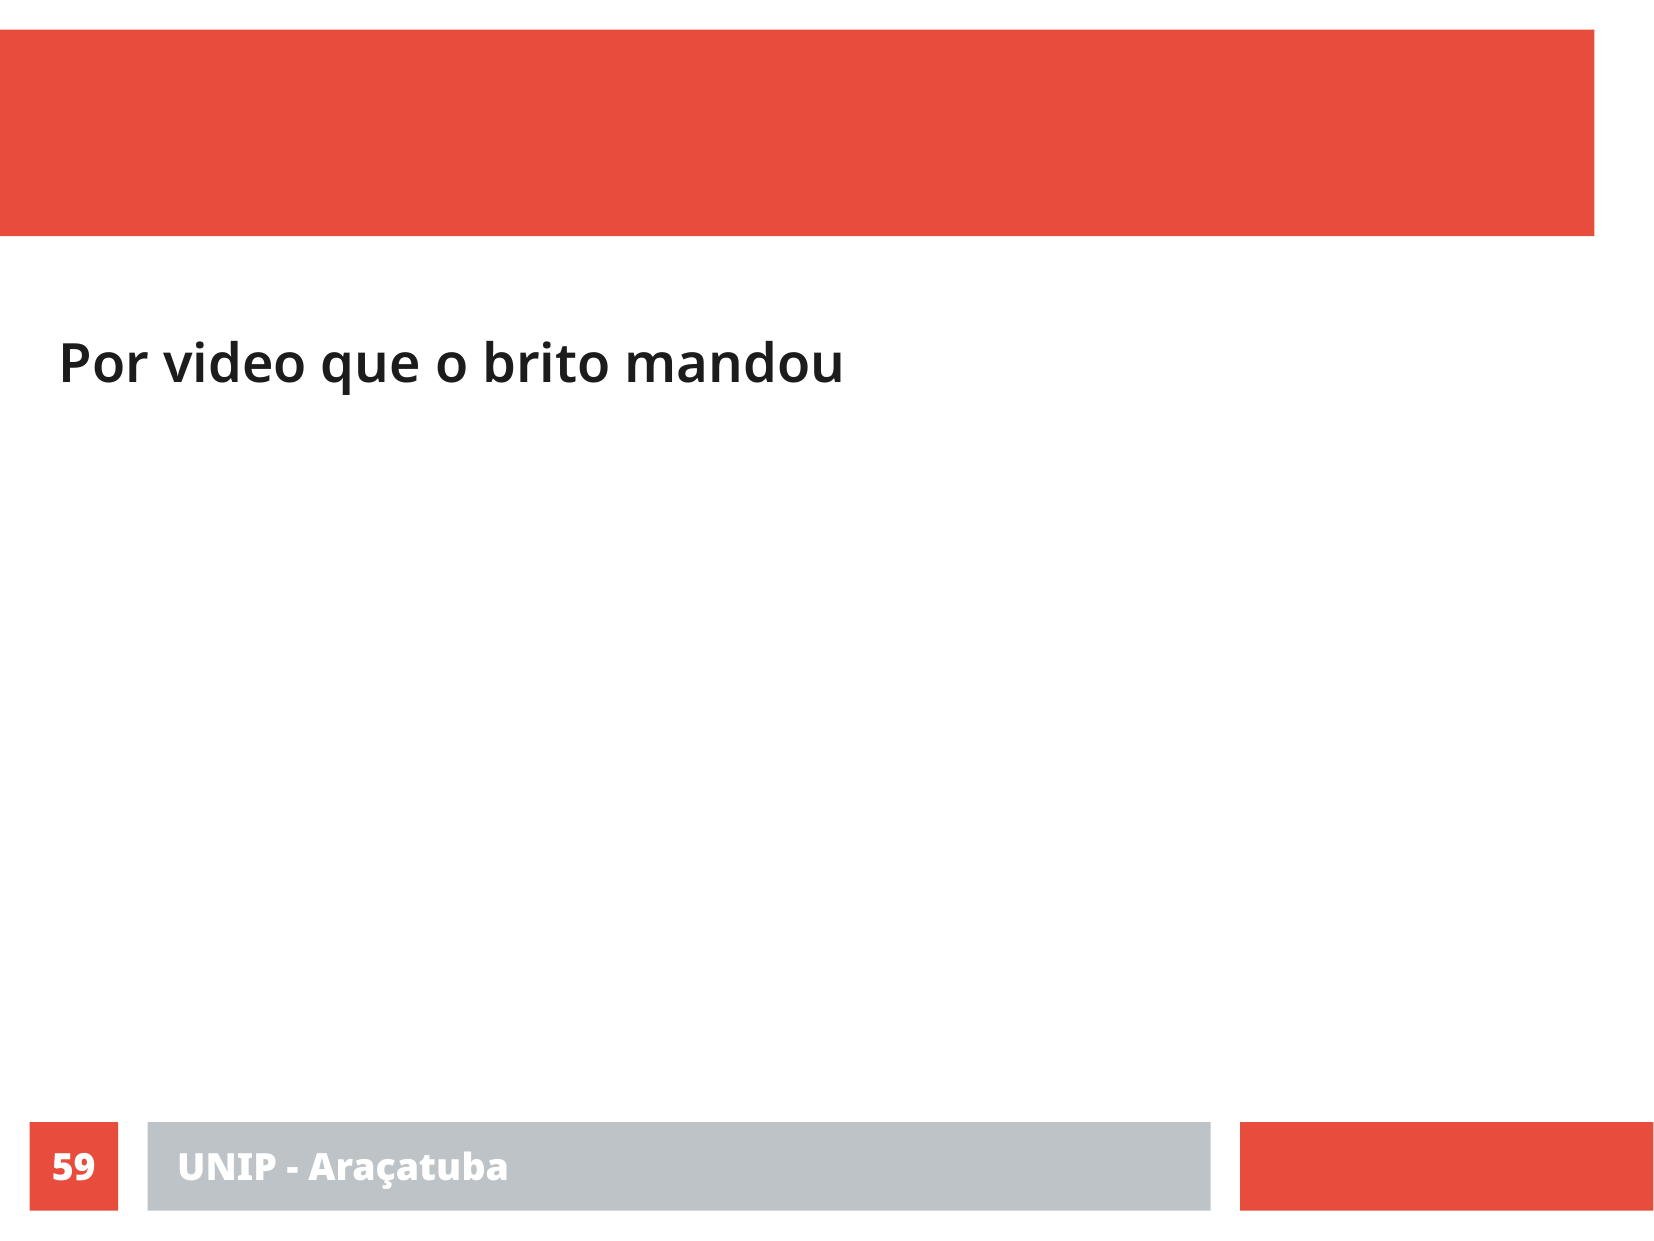

#
Por video que o brito mandou
59
UNIP - Araçatuba